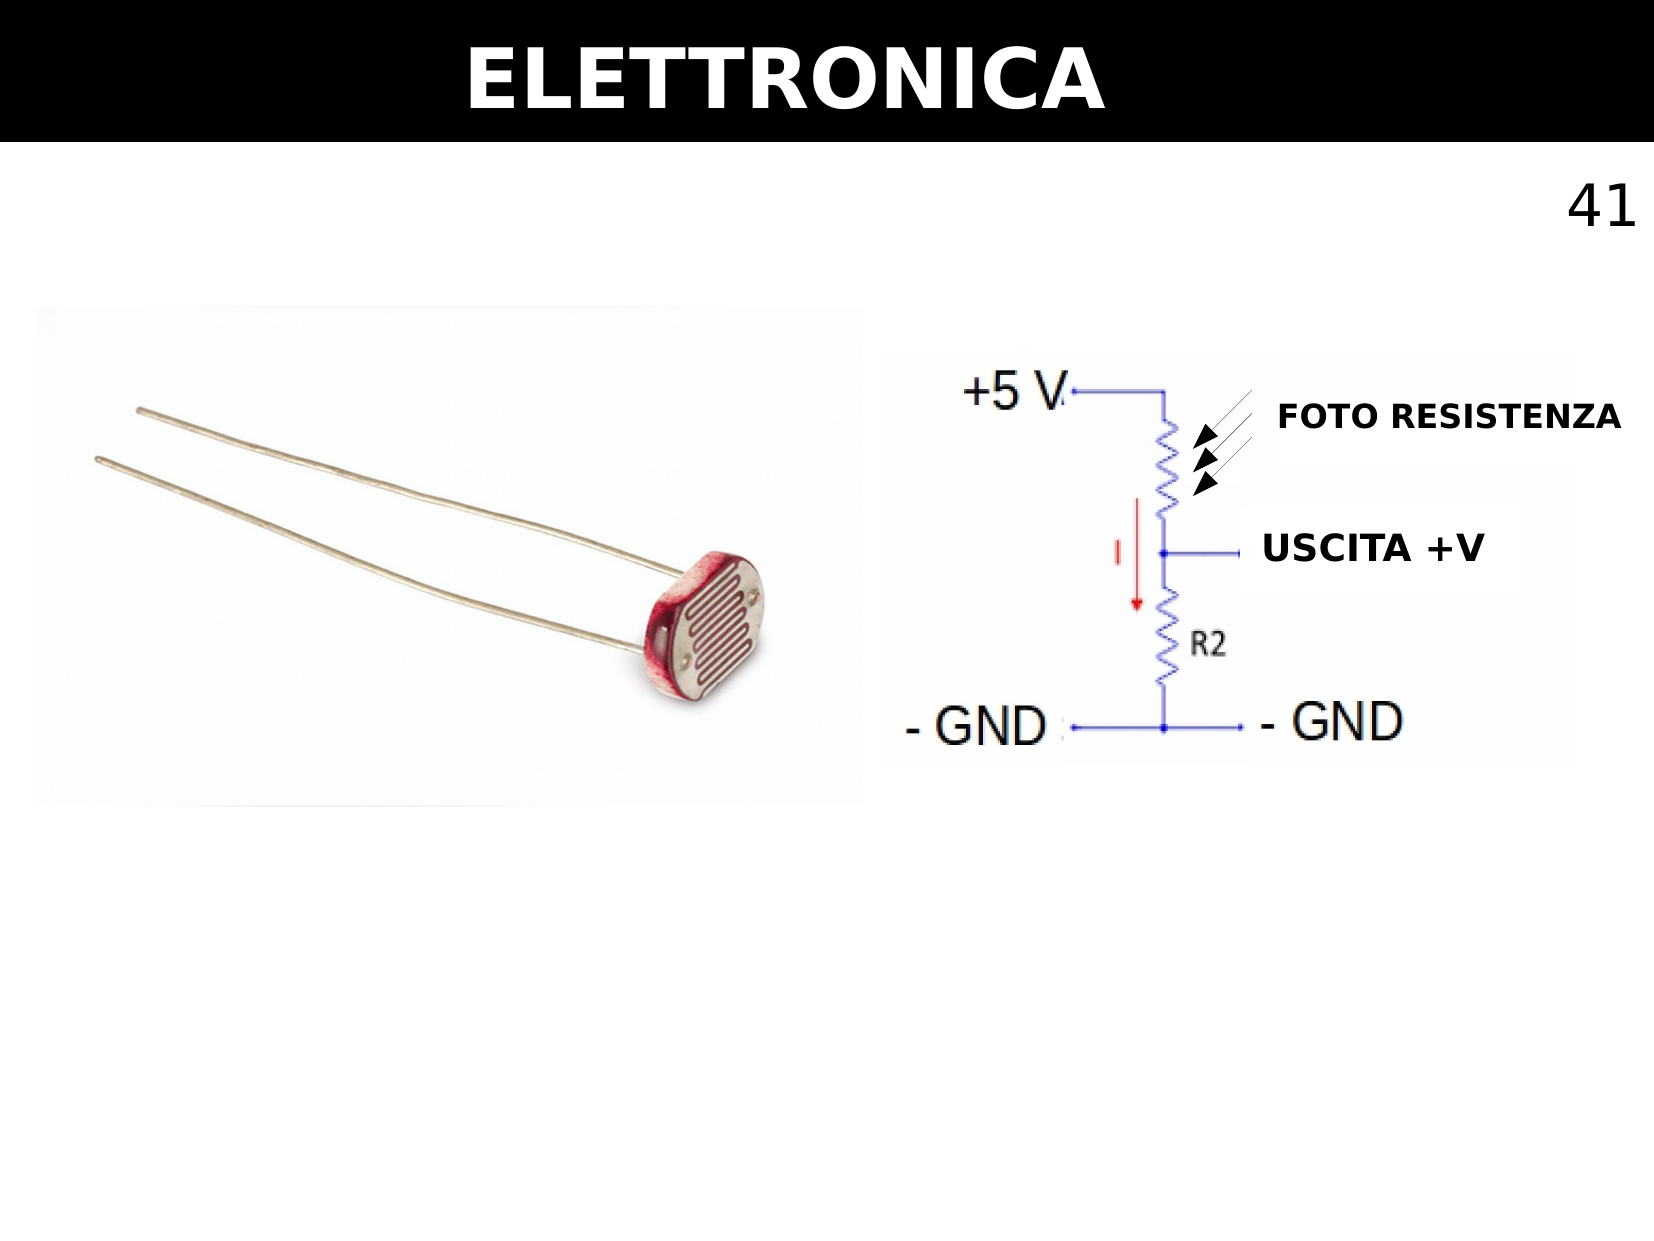

ELETTRONICA
41
FOTO RESISTENZA
FOTO-CELDA
USCITA +V